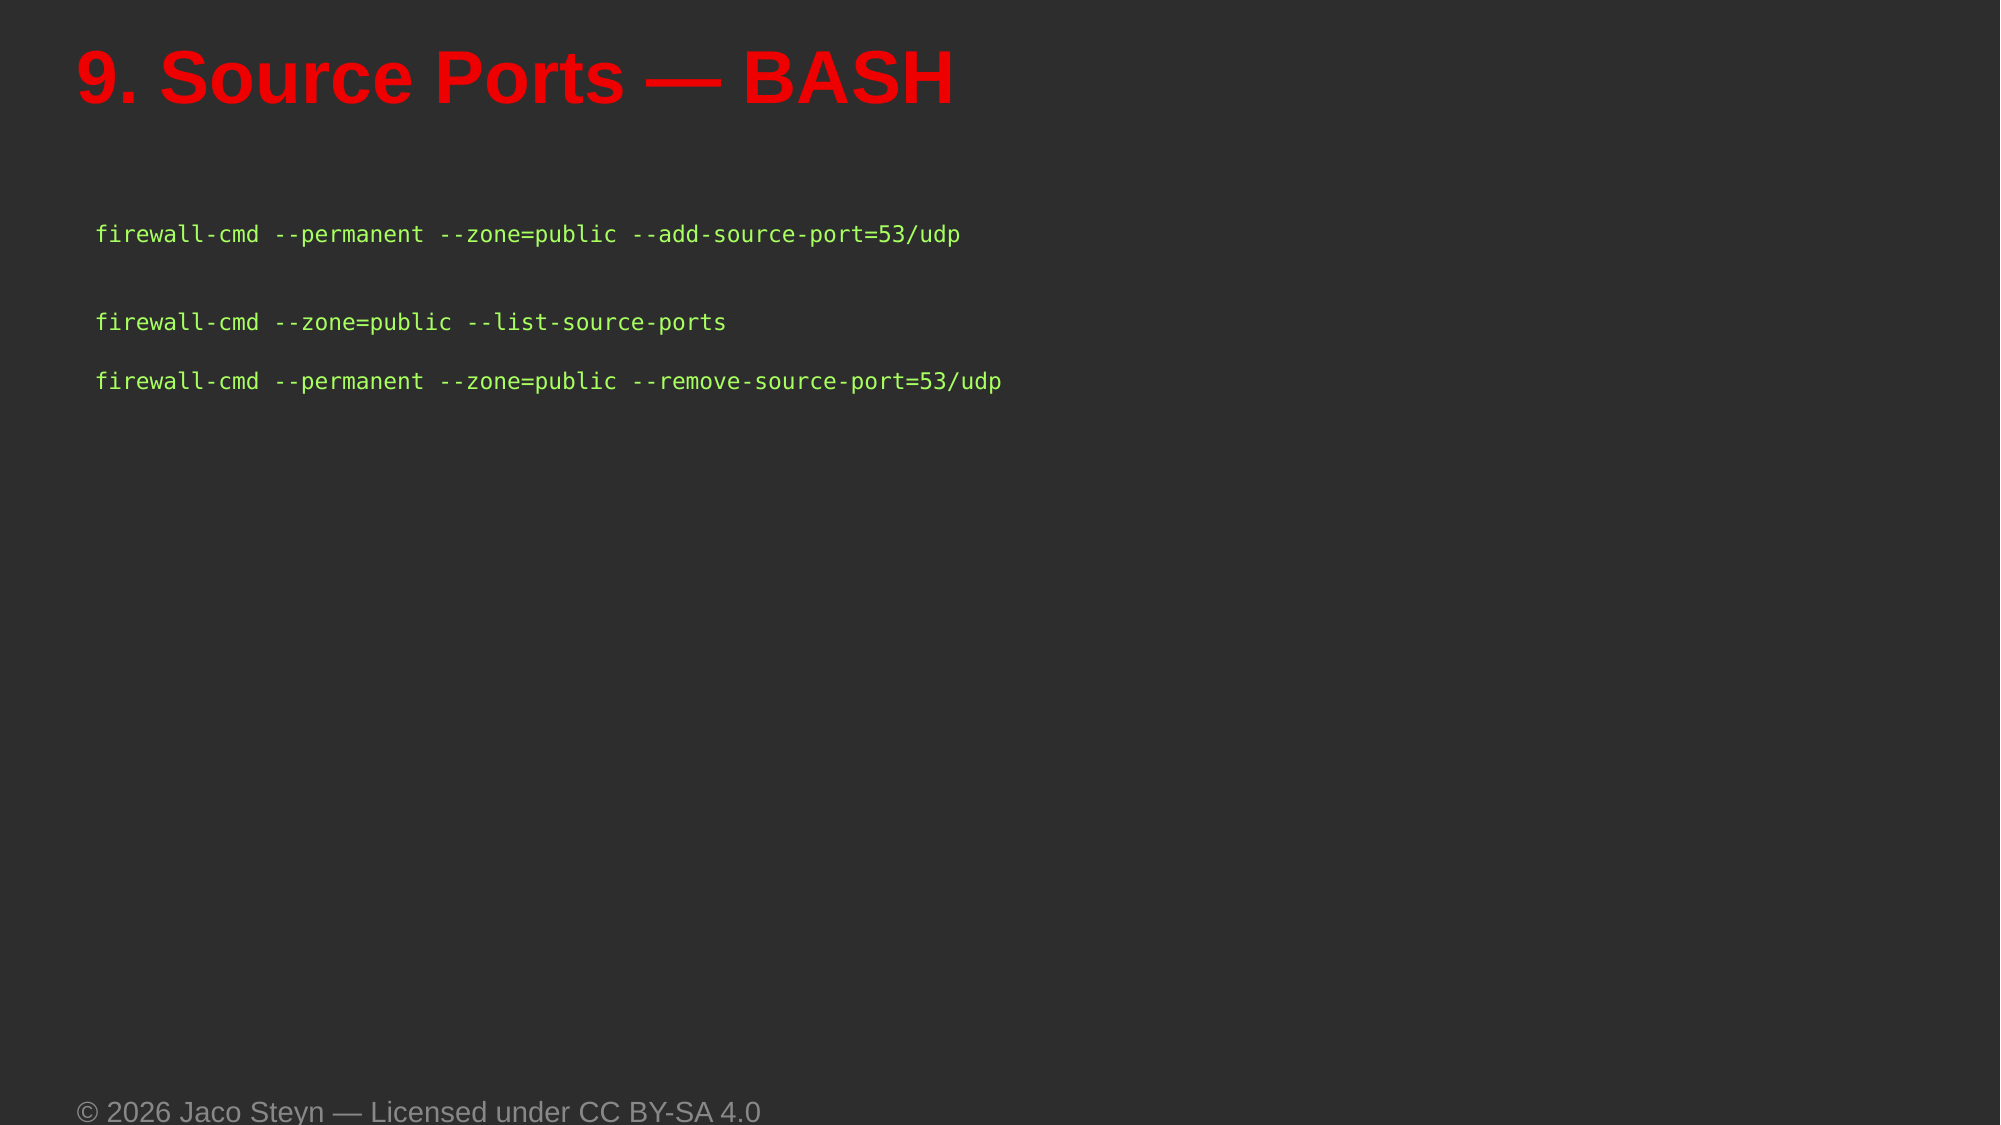

9. Source Ports — BASH
firewall-cmd --permanent --zone=public --add-source-port=53/udp
firewall-cmd --zone=public --list-source-ports
firewall-cmd --permanent --zone=public --remove-source-port=53/udp
© 2026 Jaco Steyn — Licensed under CC BY-SA 4.0